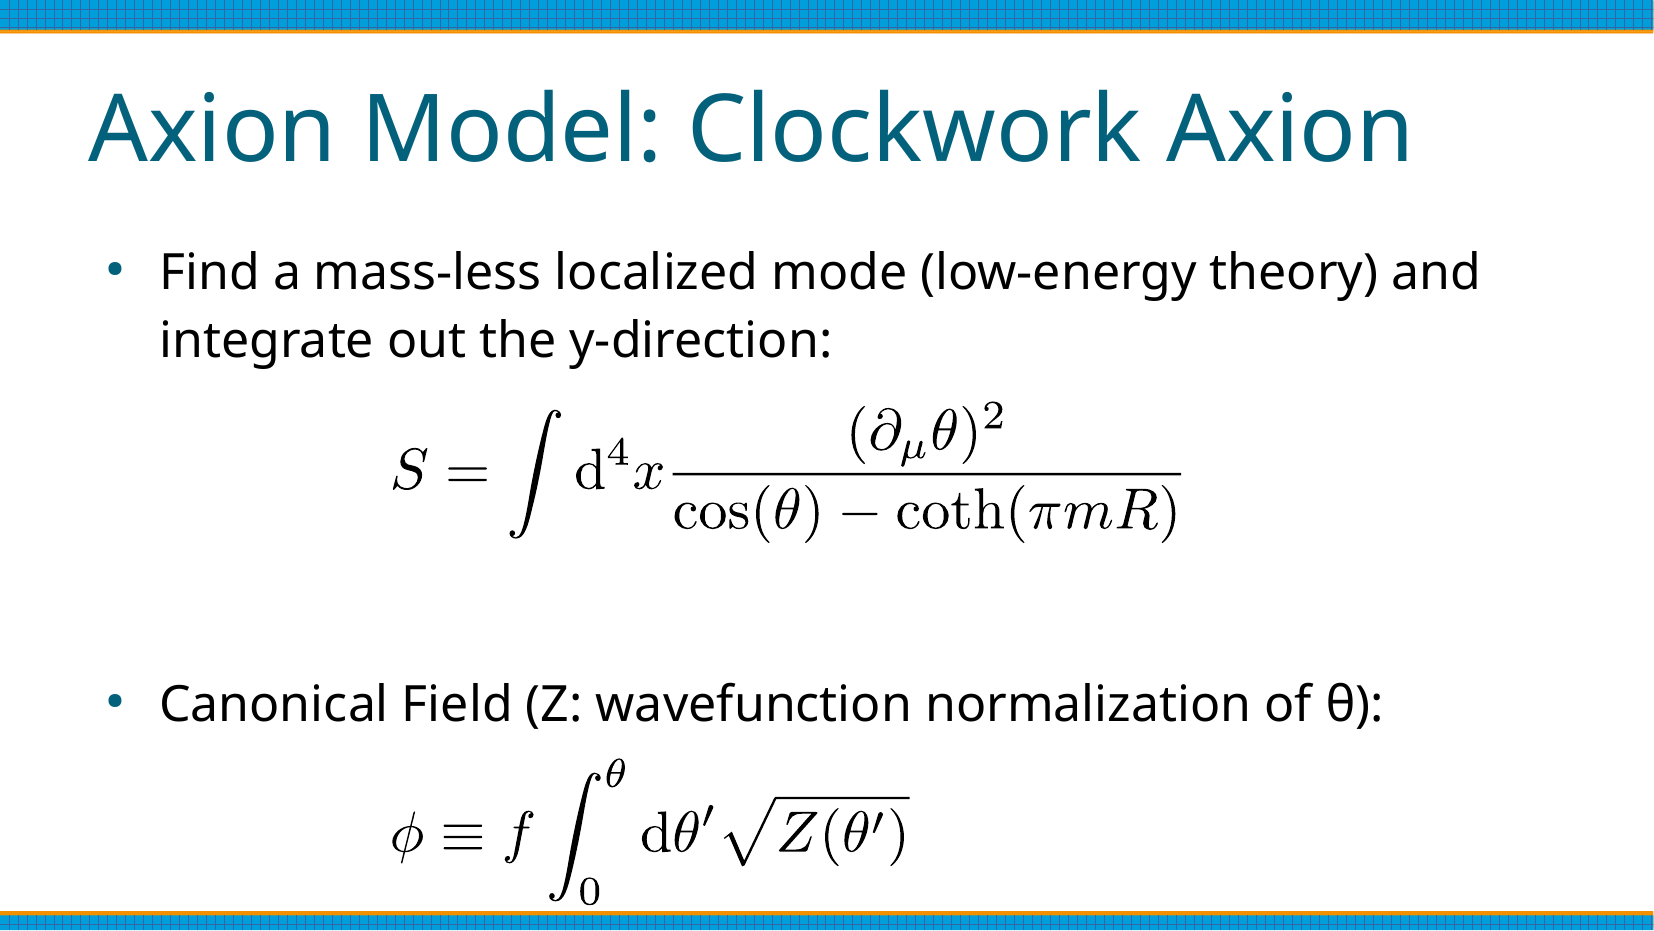

# Axion Model: Clockwork Axion
Find a mass-less localized mode (low-energy theory) and integrate out the y-direction:
Canonical Field (Z: wavefunction normalization of θ):